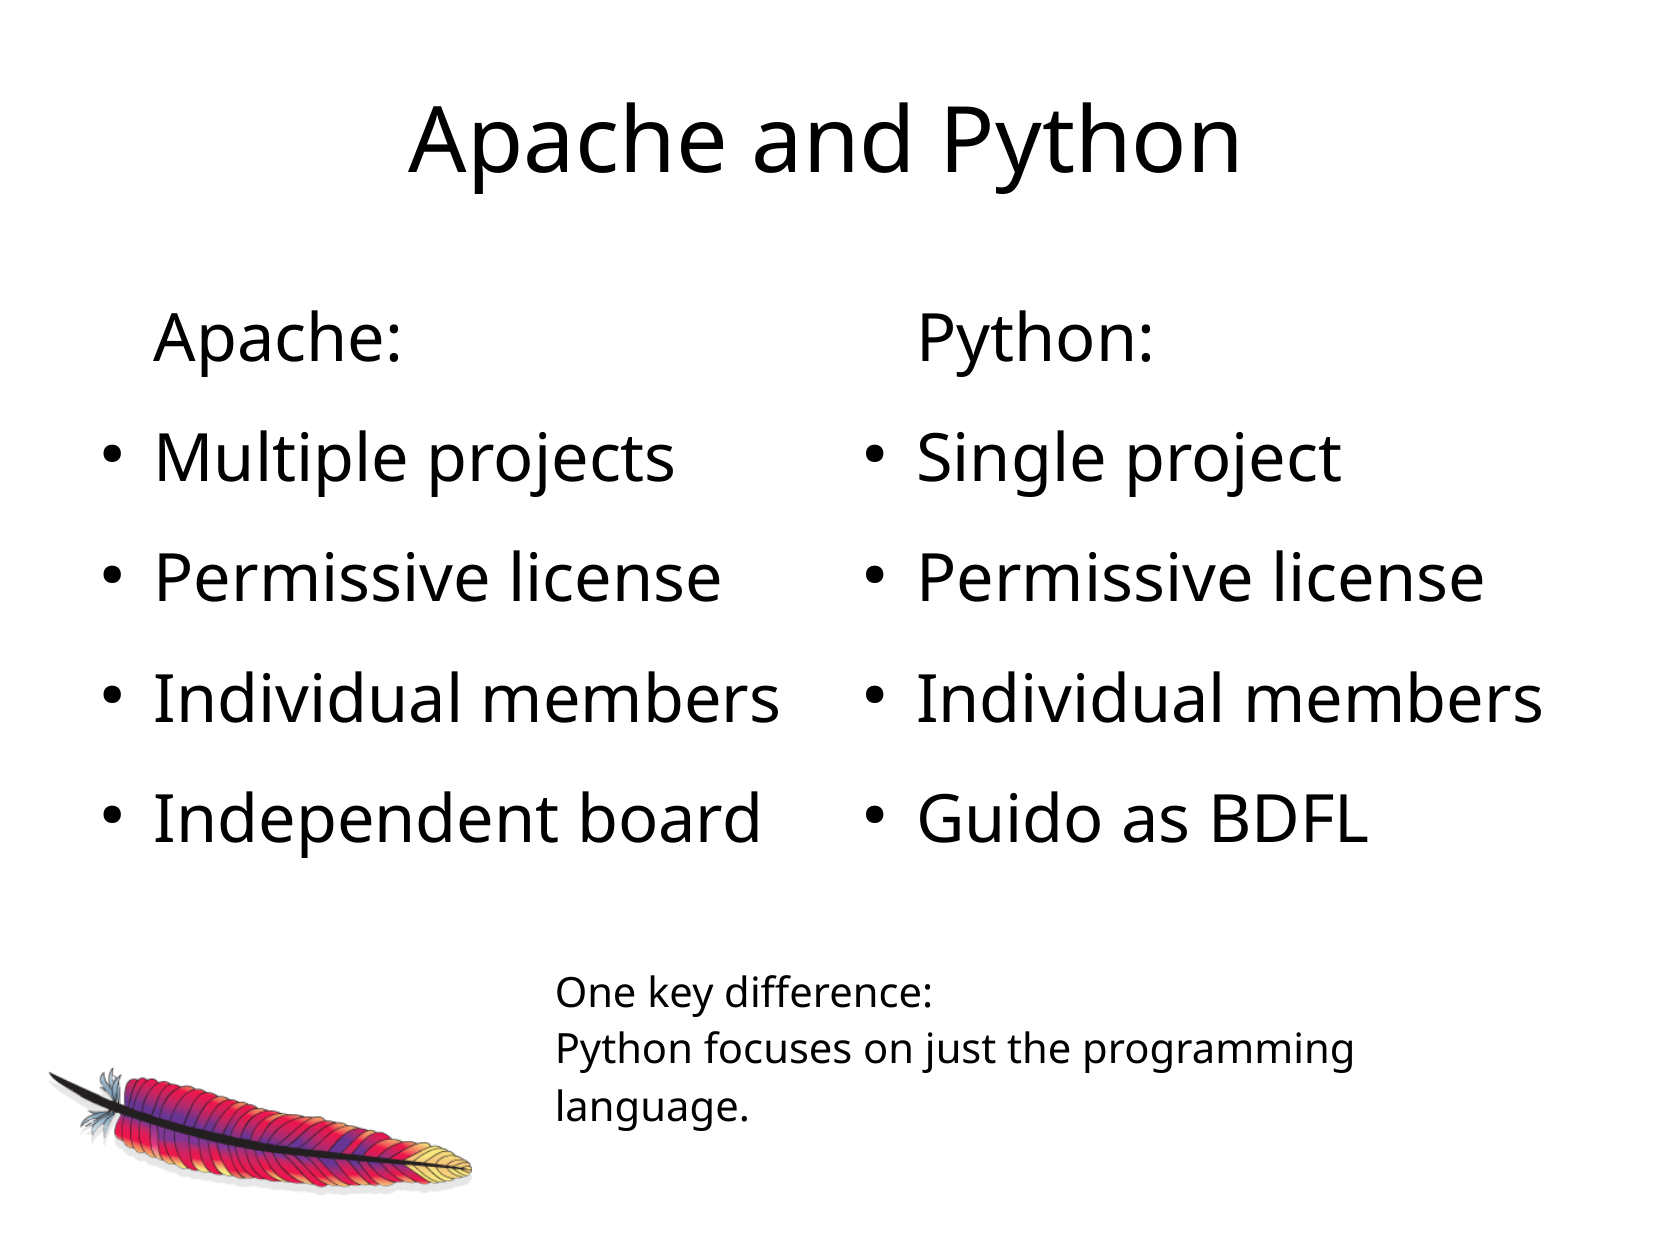

# Apache and Python
Apache:
Multiple projects
Permissive license
Individual members
Independent board
Python:
Single project
Permissive license
Individual members
Guido as BDFL
One key difference:
Python focuses on just the programming language.